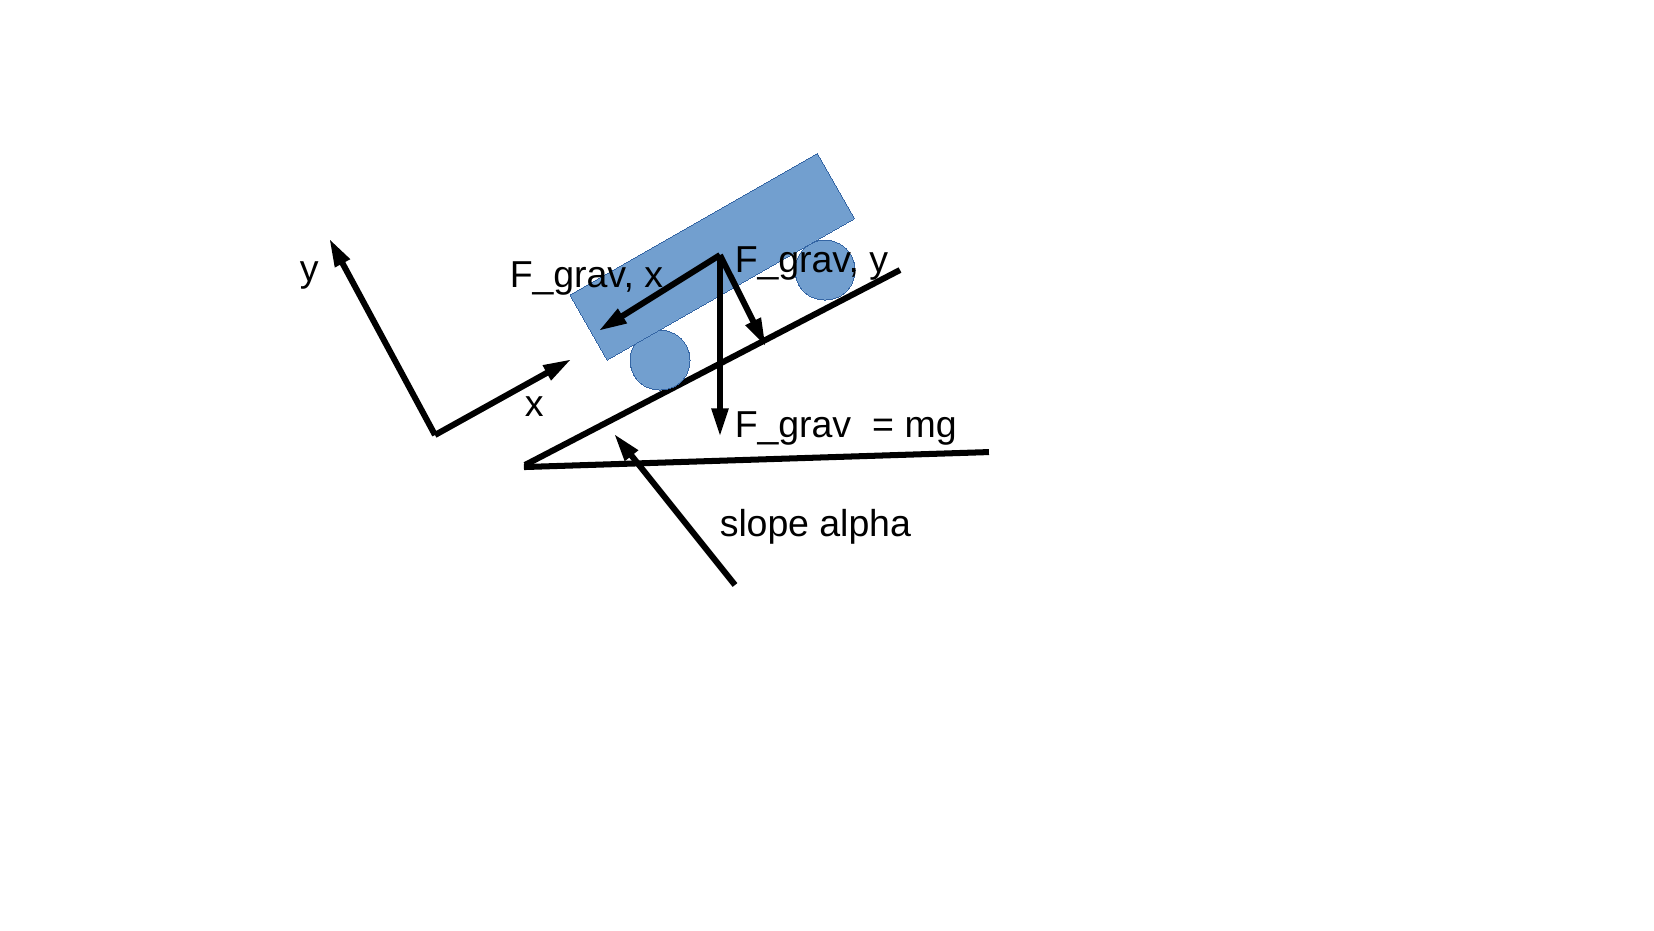

F_grav, y
y
F_grav, x
x
F_grav = mg
slope alpha